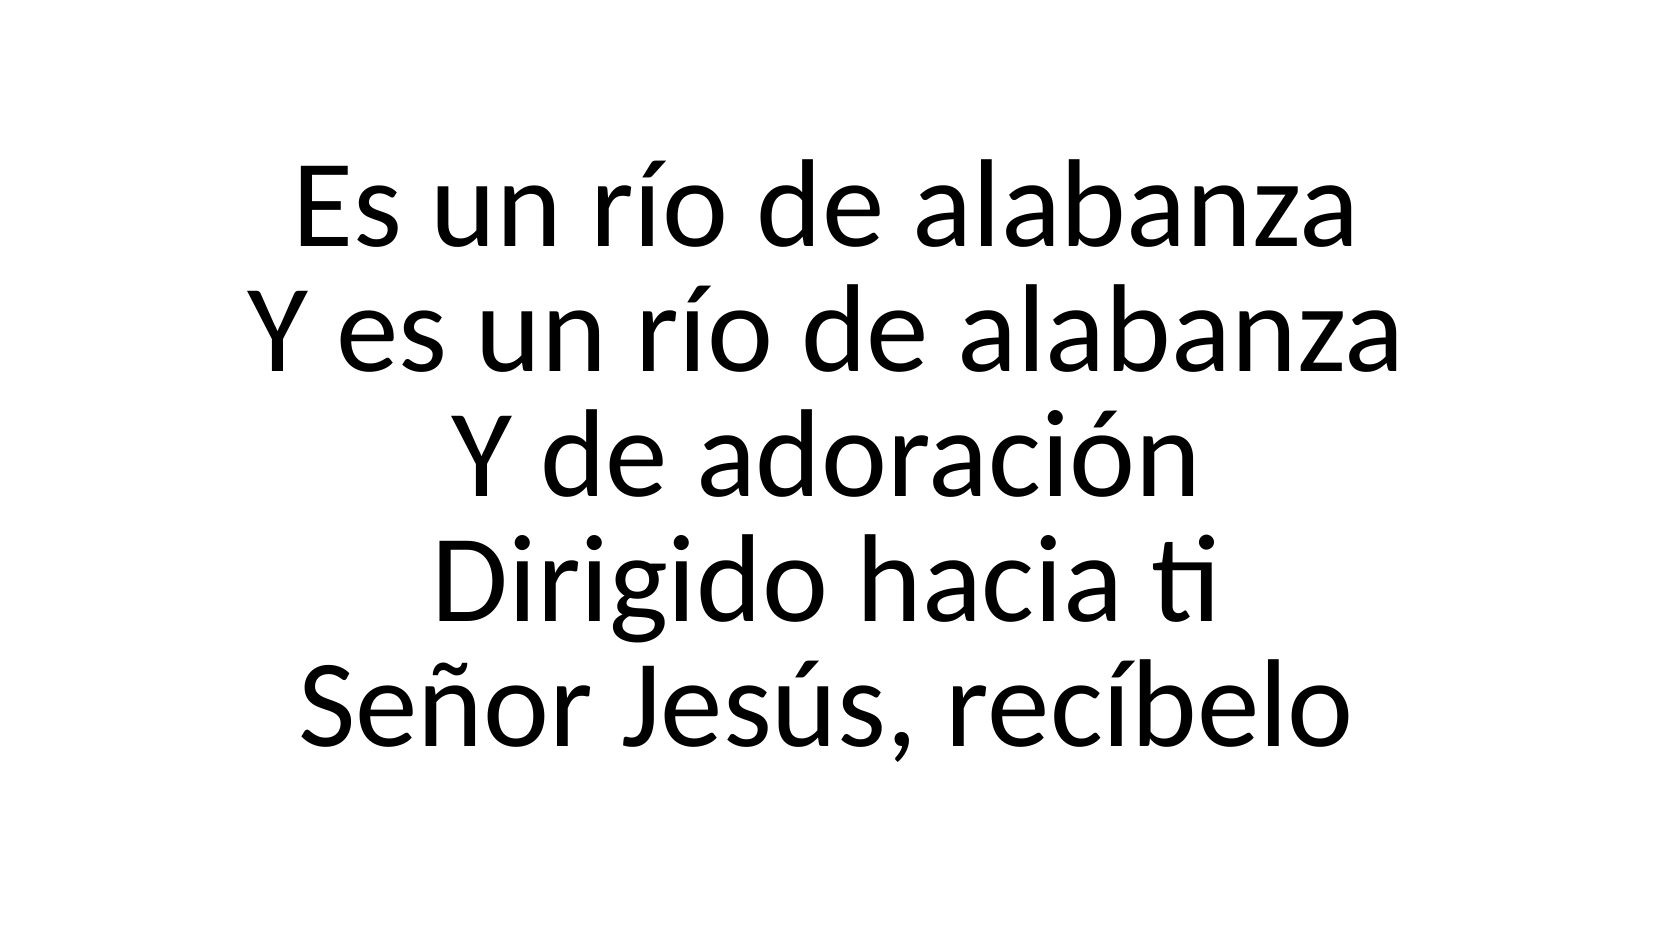

# Es un río de alabanza Y es un río de alabanza Y de adoración Dirigido hacia ti Señor Jesús, recíbelo